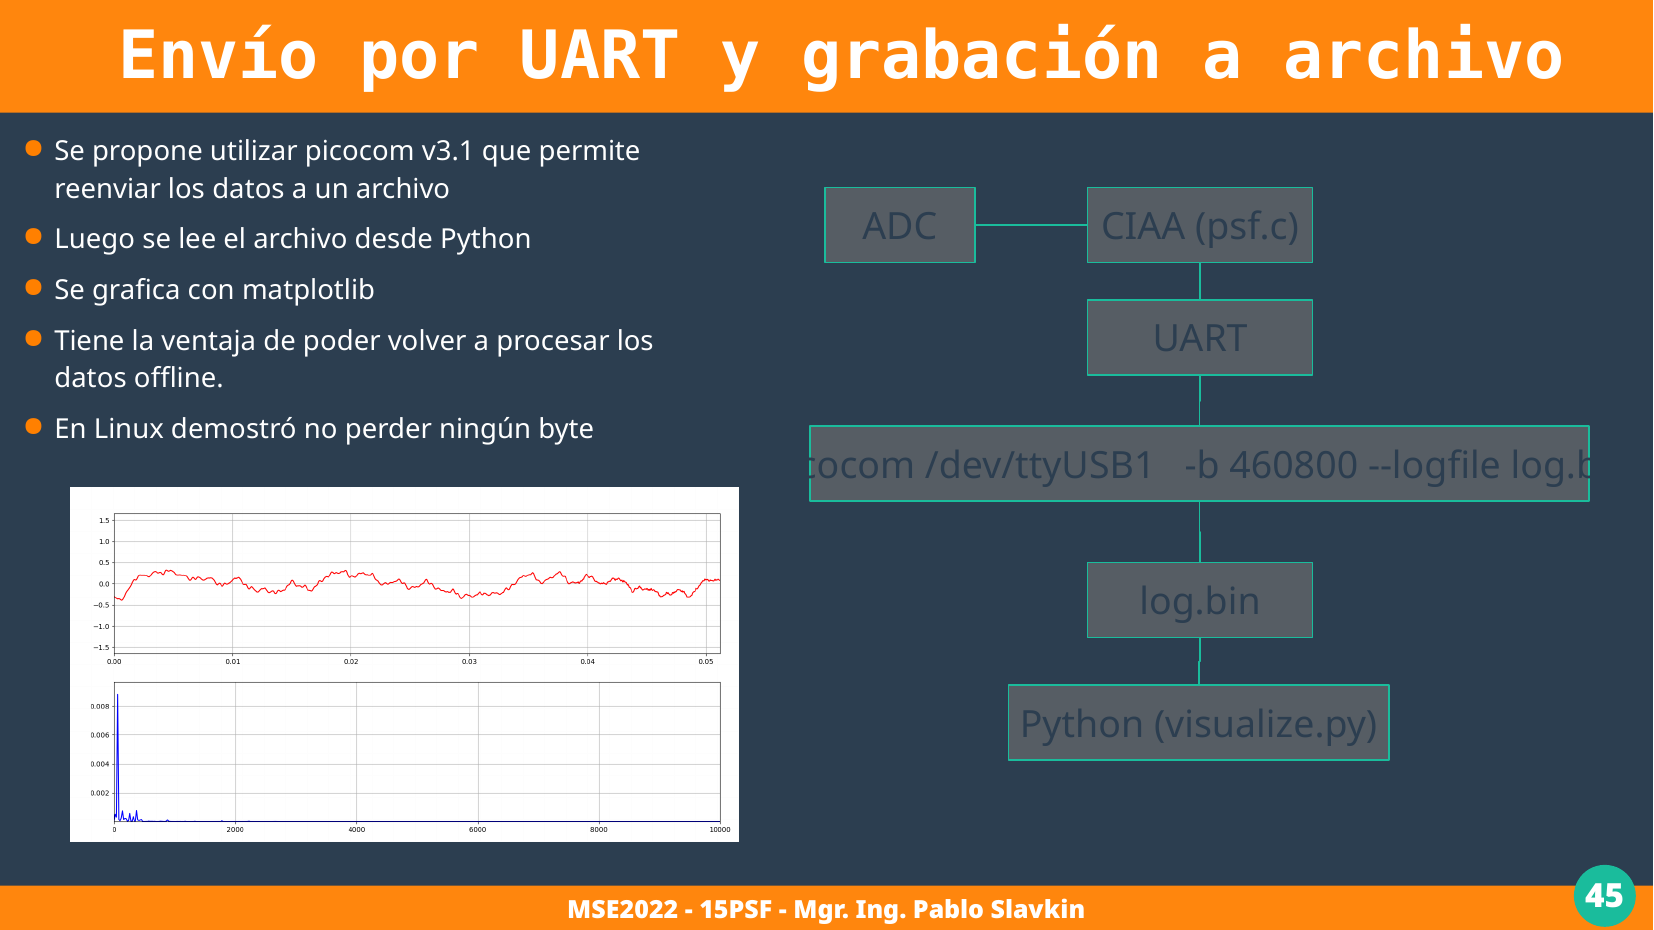

# Envío por UART y grabación a archivo
Se propone utilizar picocom v3.1 que permite reenviar los datos a un archivo
Luego se lee el archivo desde Python
Se grafica con matplotlib
Tiene la ventaja de poder volver a procesar los datos offline.
En Linux demostró no perder ningún byte
ADC
CIAA (psf.c)
UART
picocom /dev/ttyUSB1 -b 460800 --logfile log.bin
log.bin
Python (visualize.py)
MSE2022 - 15PSF - Mgr. Ing. Pablo Slavkin